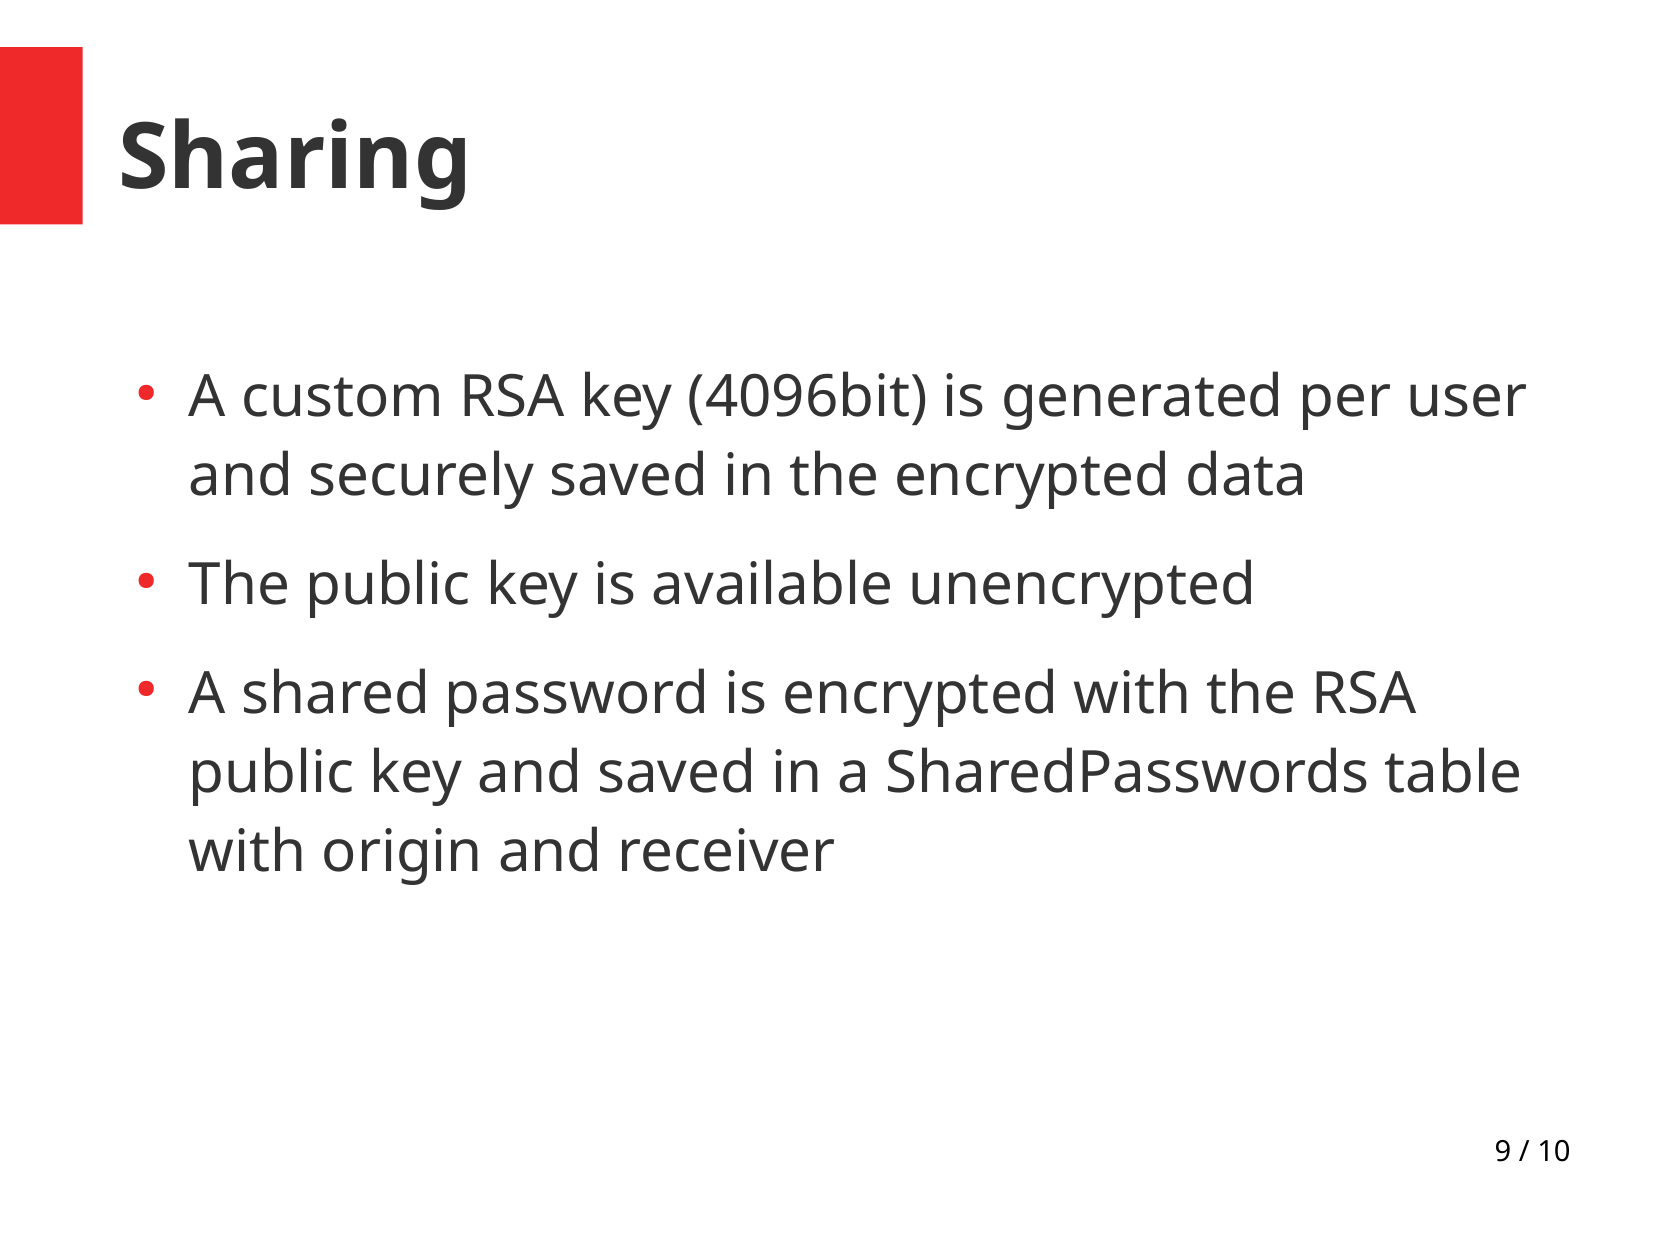

# Sharing
A custom RSA key (4096bit) is generated per user and securely saved in the encrypted data
The public key is available unencrypted
A shared password is encrypted with the RSA public key and saved in a SharedPasswords table with origin and receiver
9